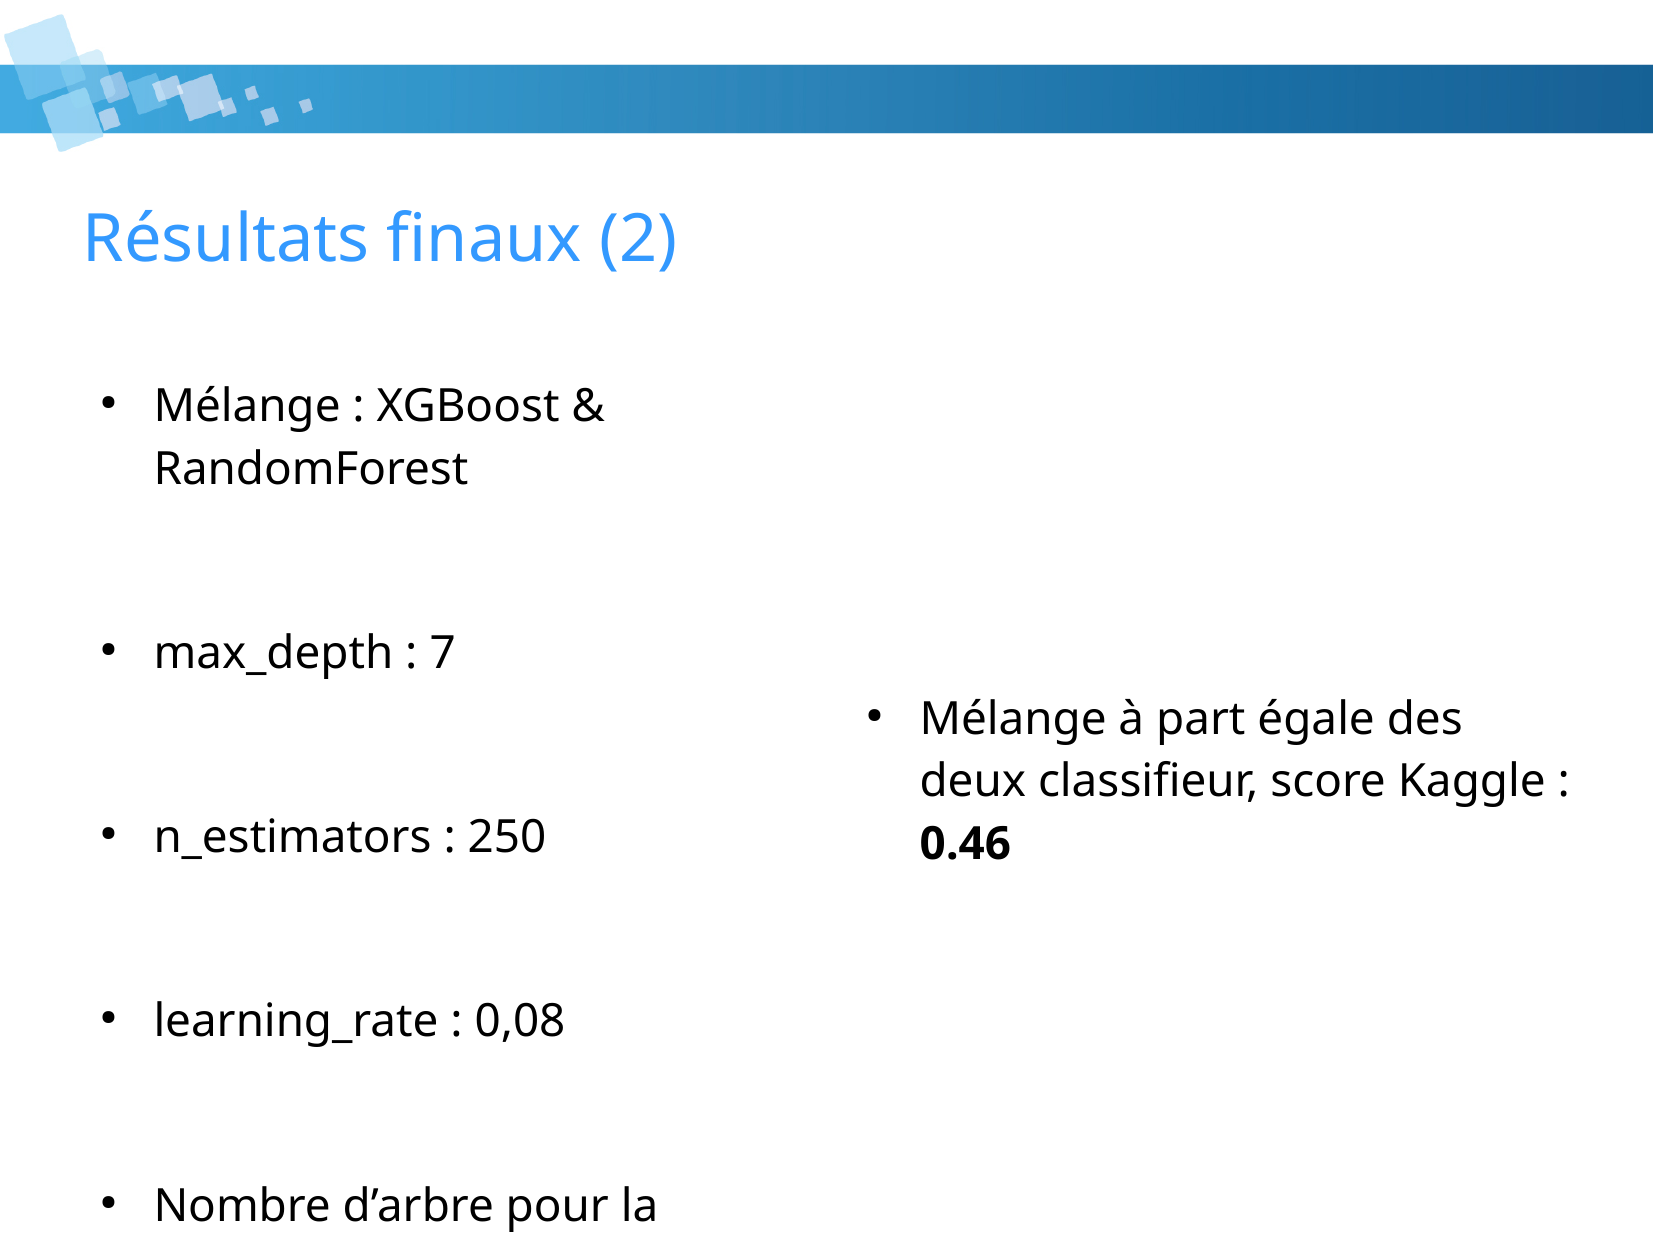

# Résultats finaux (2)
Mélange : XGBoost & RandomForest
max_depth : 7
n_estimators : 250
learning_rate : 0,08
Nombre d’arbre pour la RandomForest : 250
Mélange à part égale des deux classifieur, score Kaggle : 0.46